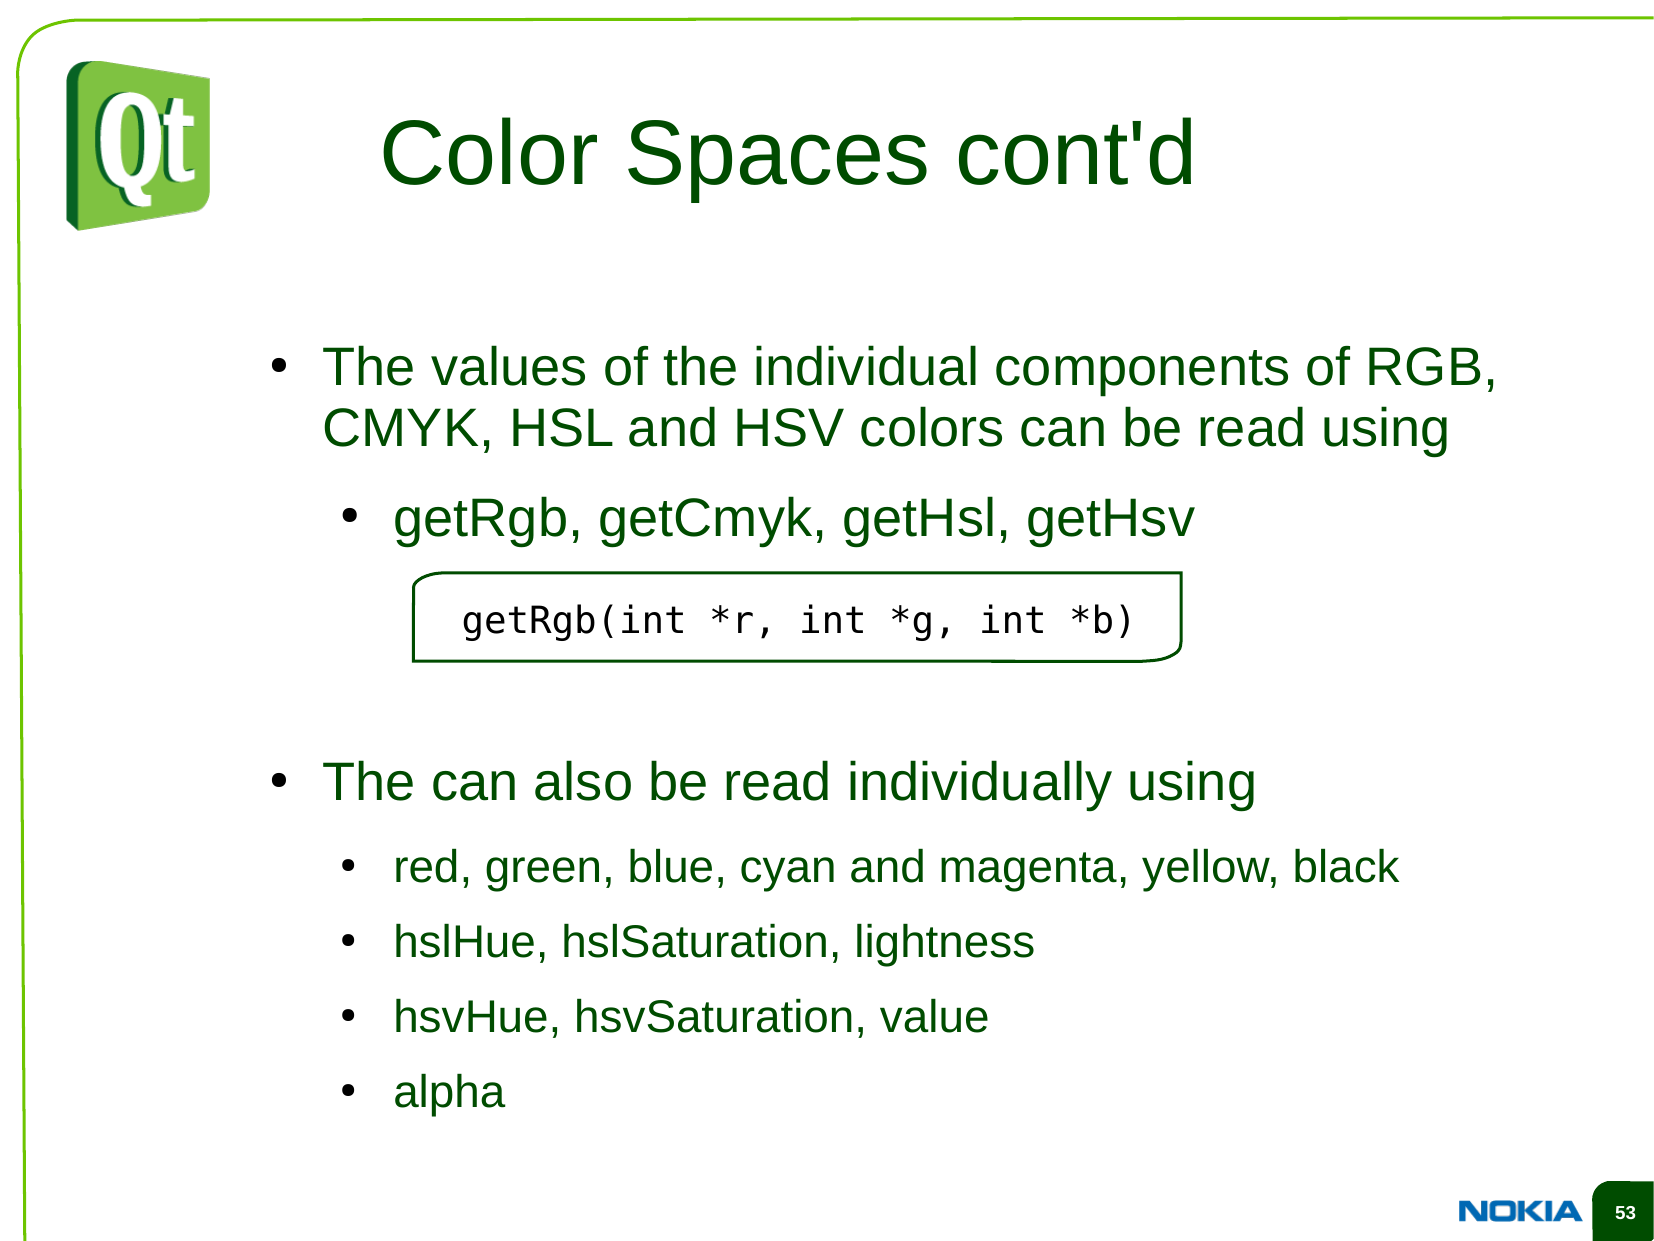

# Color Spaces cont'd
The values of the individual components of RGB, CMYK, HSL and HSV colors can be read using
getRgb, getCmyk, getHsl, getHsv
The can also be read individually using
red, green, blue, cyan and magenta, yellow, black
hslHue, hslSaturation, lightness
hsvHue, hsvSaturation, value
alpha
getRgb(int *r, int *g, int *b)